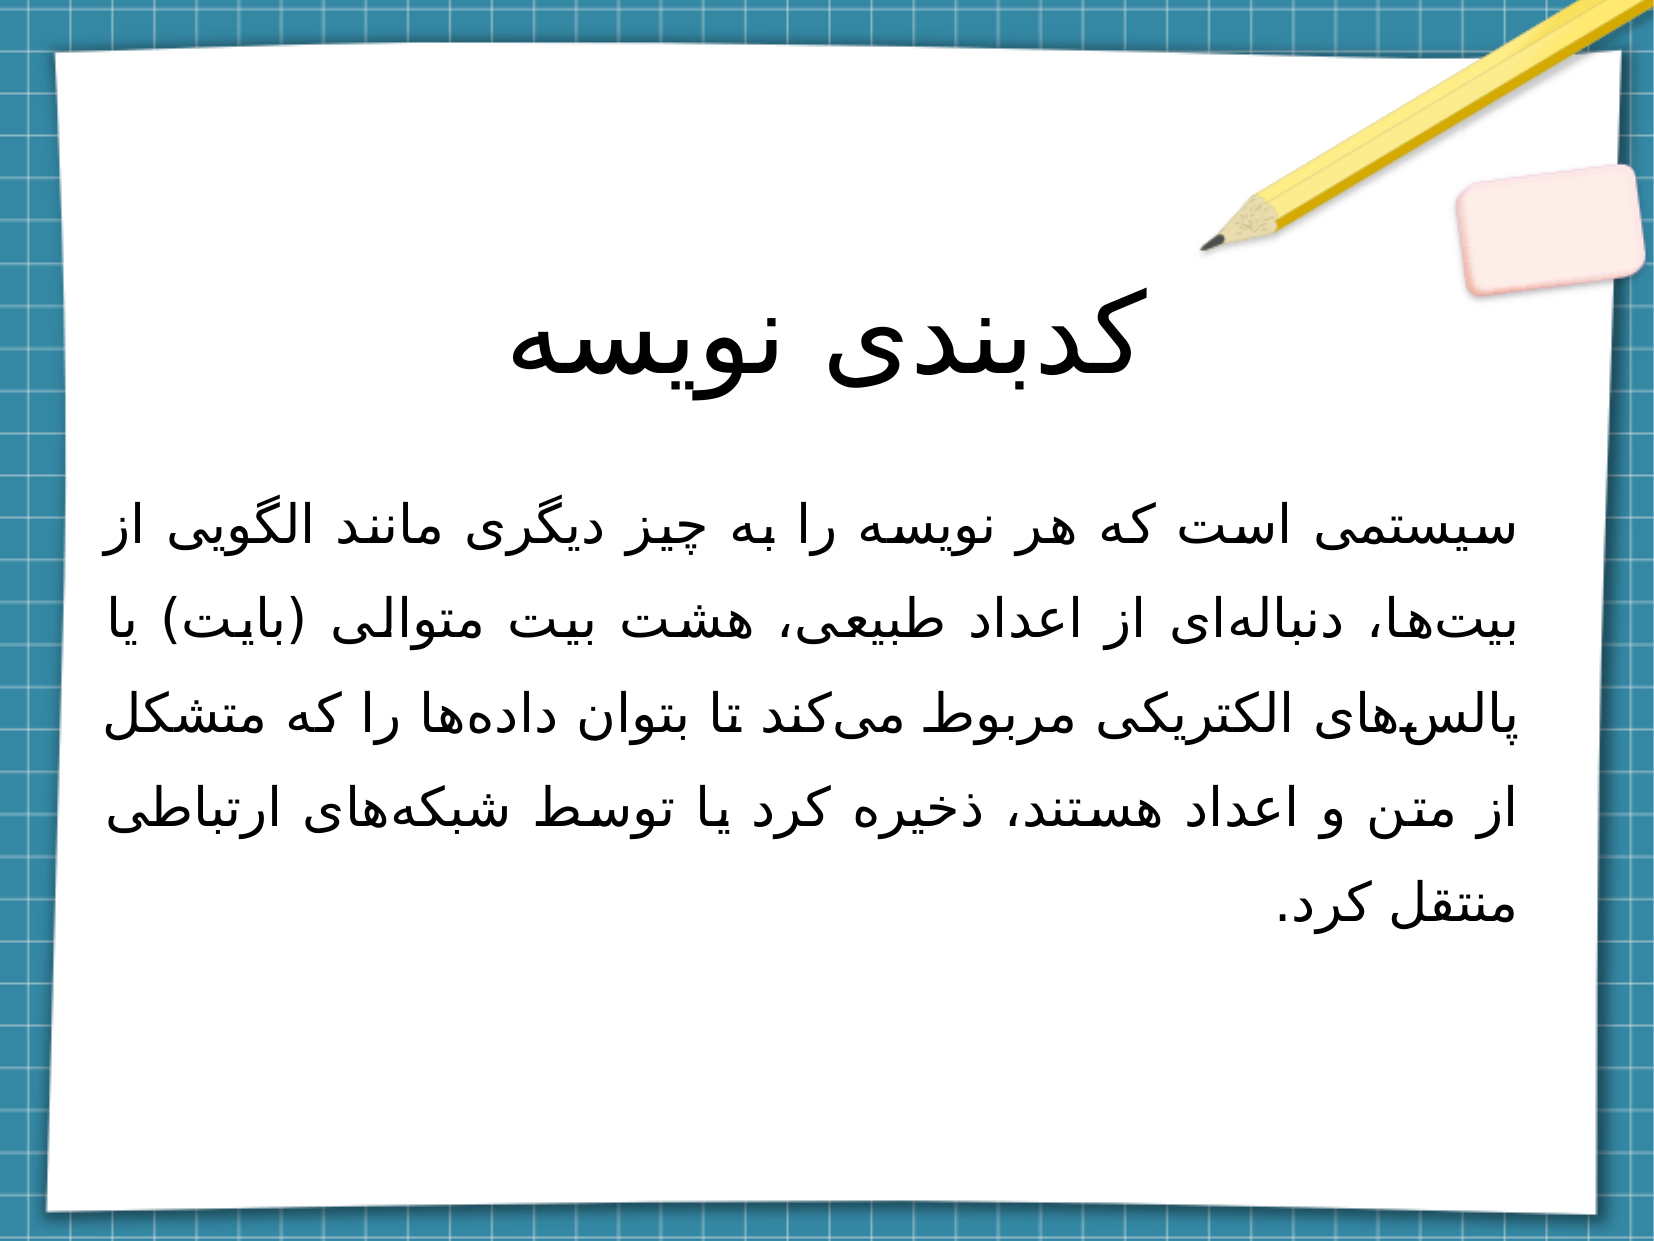

# کدبندی نویسه
سیستمی است که هر نویسه را به چیز دیگری مانند الگویی از بیت‌ها، دنباله‌ای از اعداد طبیعی، هشت بیت متوالی (بایت) یا پالس‌های الکتریکی مربوط می‌کند تا بتوان داده‌ها را که متشکل از متن و اعداد هستند، ذخیره کرد یا توسط شبکه‌های ارتباطی منتقل کرد.